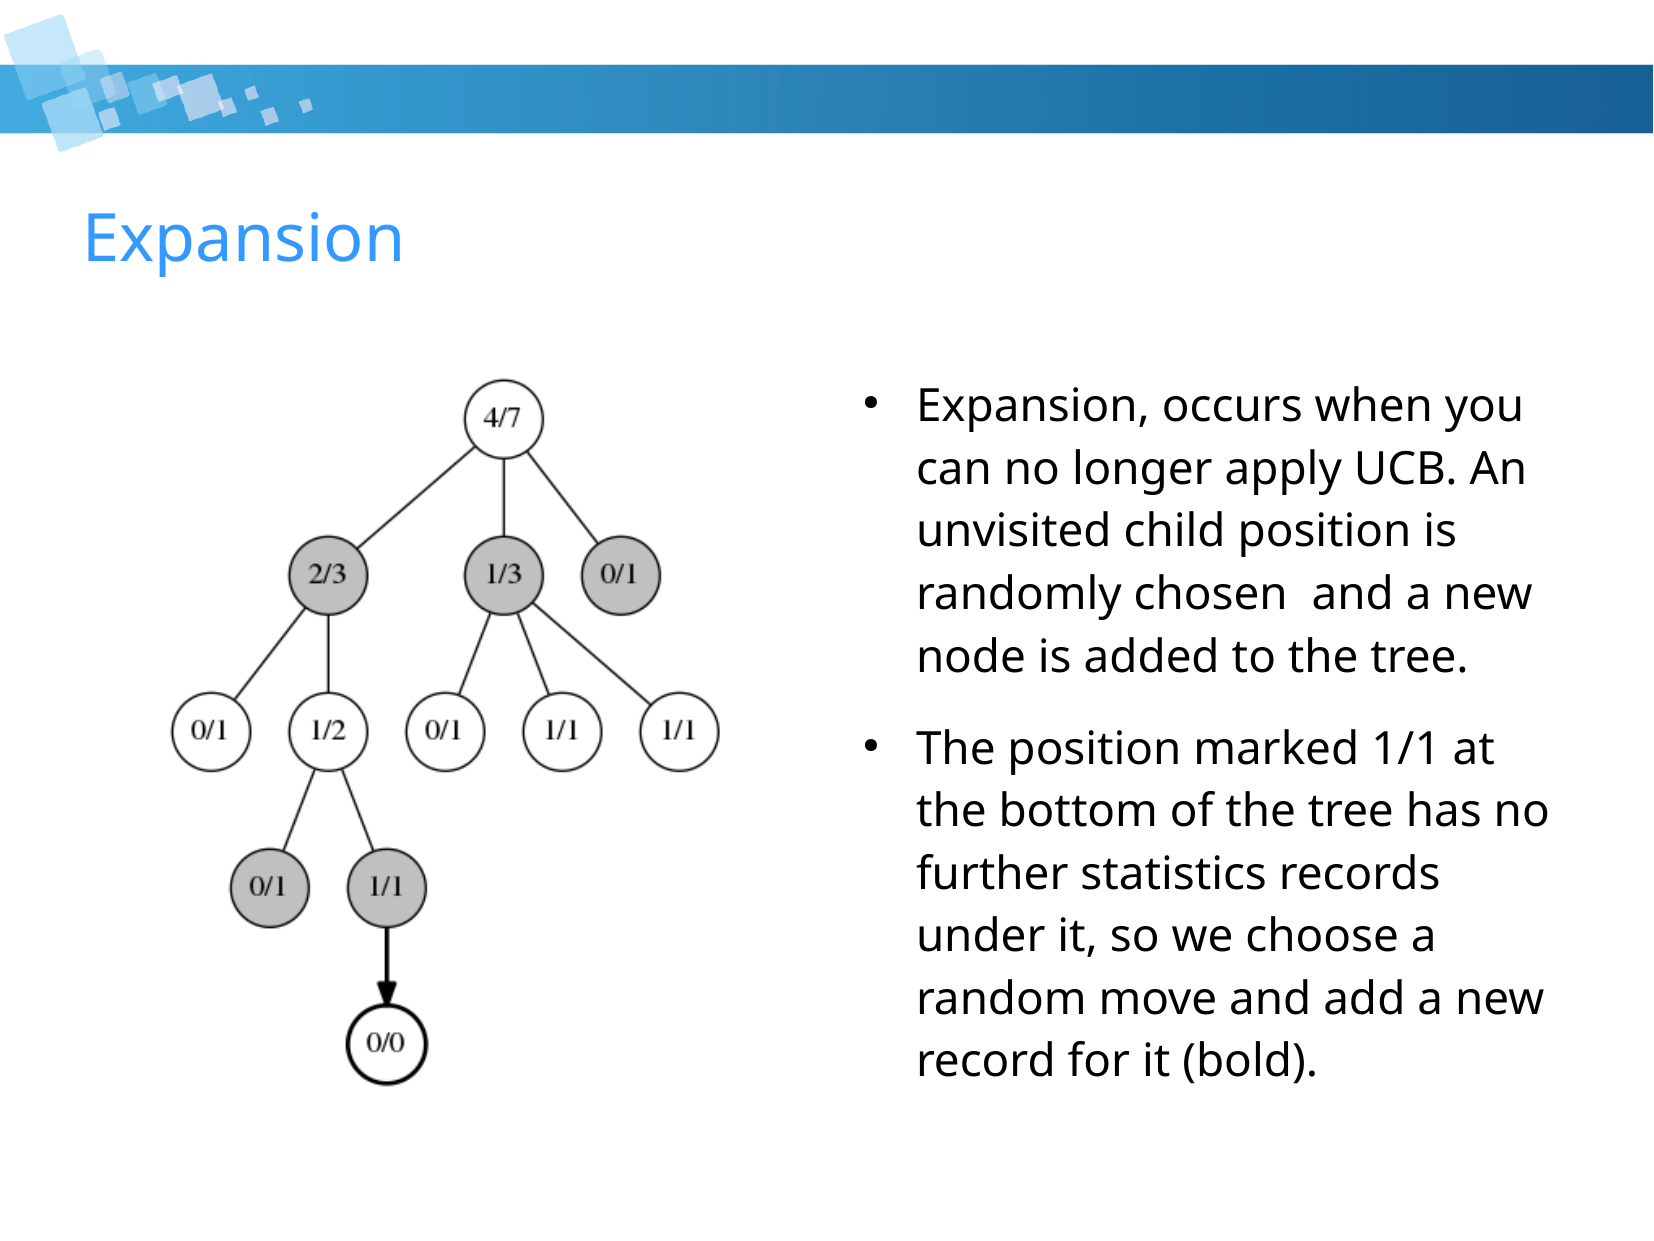

# Expansion
Expansion, occurs when you can no longer apply UCB. An unvisited child position is randomly chosen and a new node is added to the tree.
The position marked 1/1 at the bottom of the tree has no further statistics records under it, so we choose a random move and add a new record for it (bold).